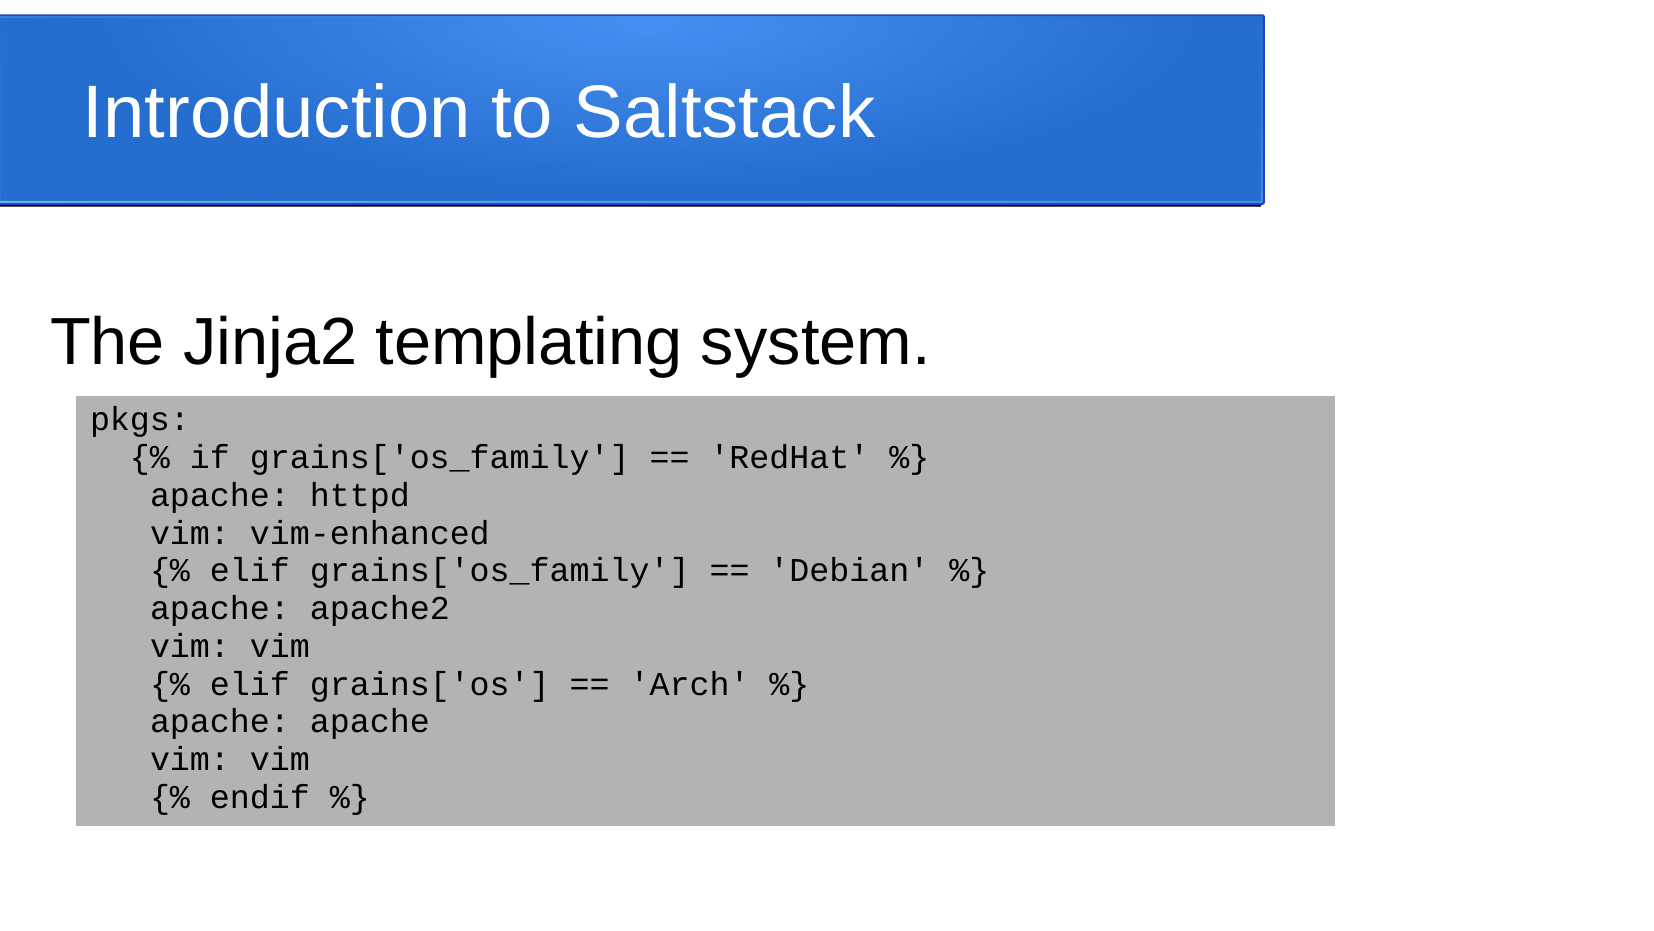

# Introduction to Saltstack
The Jinja2 templating system.
| pkgs: {% if grains['os\_family'] == 'RedHat' %} apache: httpd vim: vim-enhanced {% elif grains['os\_family'] == 'Debian' %} apache: apache2 vim: vim {% elif grains['os'] == 'Arch' %} apache: apache vim: vim {% endif %} |
| --- |